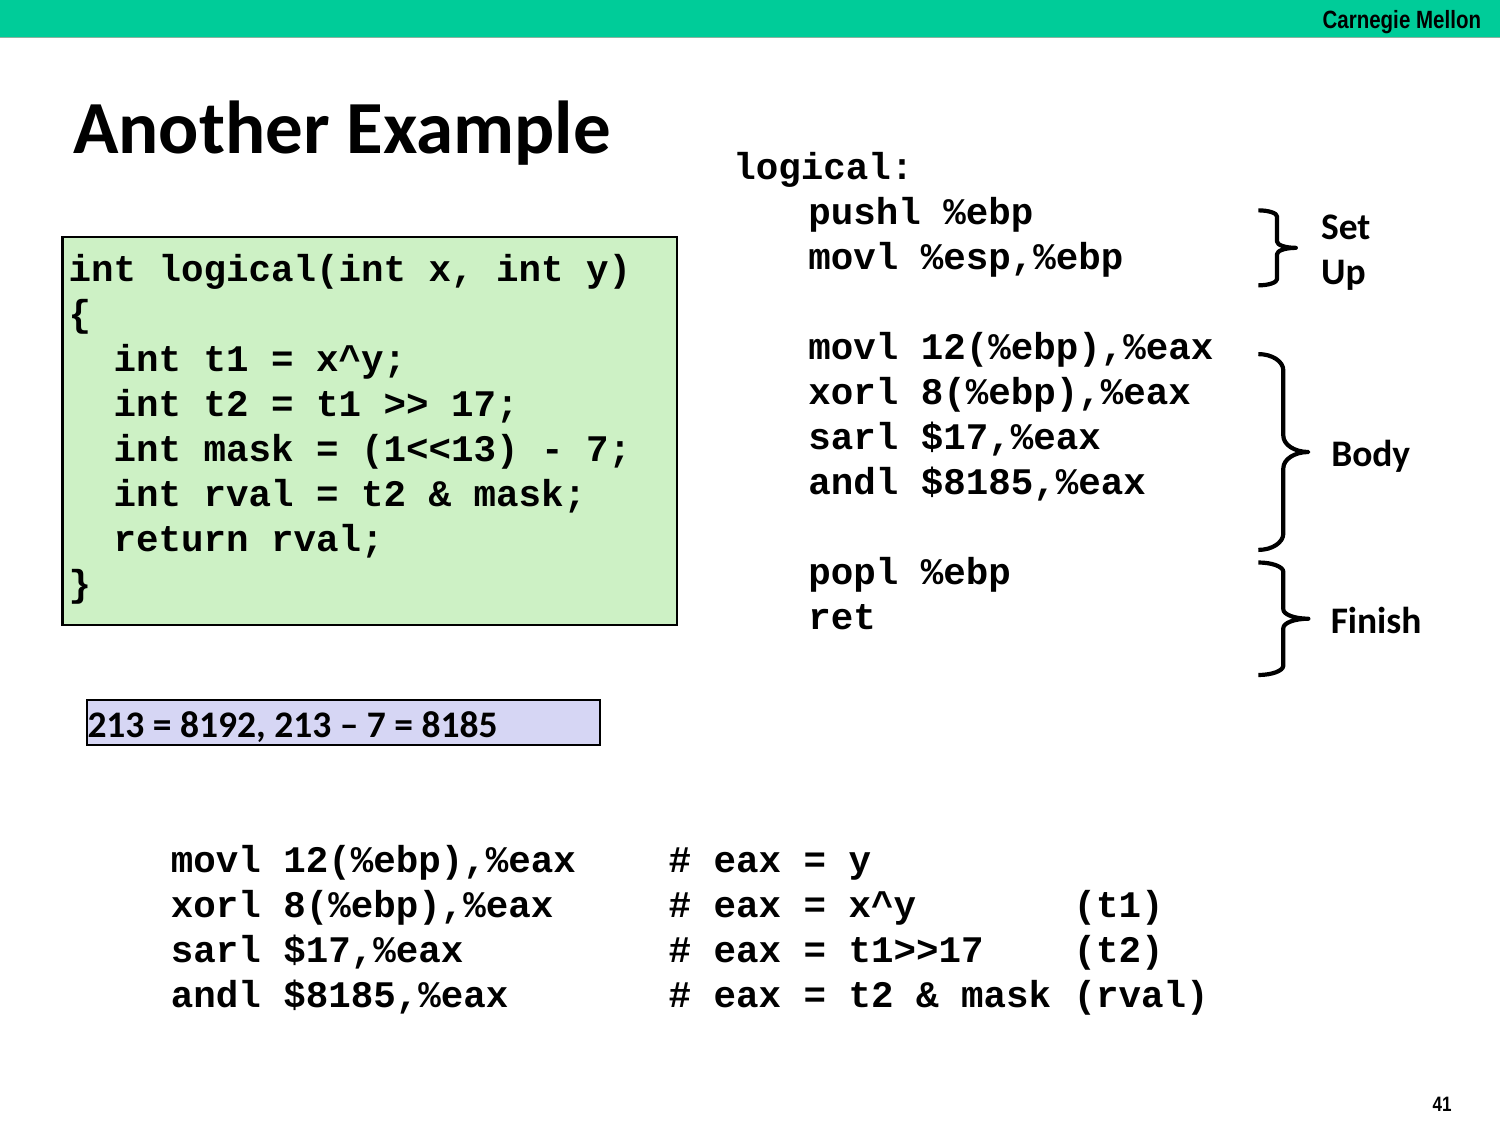

Carnegie Mellon
# Another Example
logical:
	pushl %ebp
	movl %esp,%ebp
	movl 12(%ebp),%eax
	xorl 8(%ebp),%eax
	sarl $17,%eax
	andl $8185,%eax
	popl %ebp
	ret
Set
Up
int logical(int x, int y)
{
 int t1 = x^y;
 int t2 = t1 >> 17;
 int mask = (1<<13) - 7;
 int rval = t2 & mask;
 return rval;
}
Body
Finish
213 = 8192, 213 – 7 = 8185
	movl 12(%ebp),%eax	# eax = y
	xorl 8(%ebp),%eax	# eax = x^y (t1)
	sarl $17,%eax	# eax = t1>>17 (t2)
	andl $8185,%eax	# eax = t2 & mask (rval)